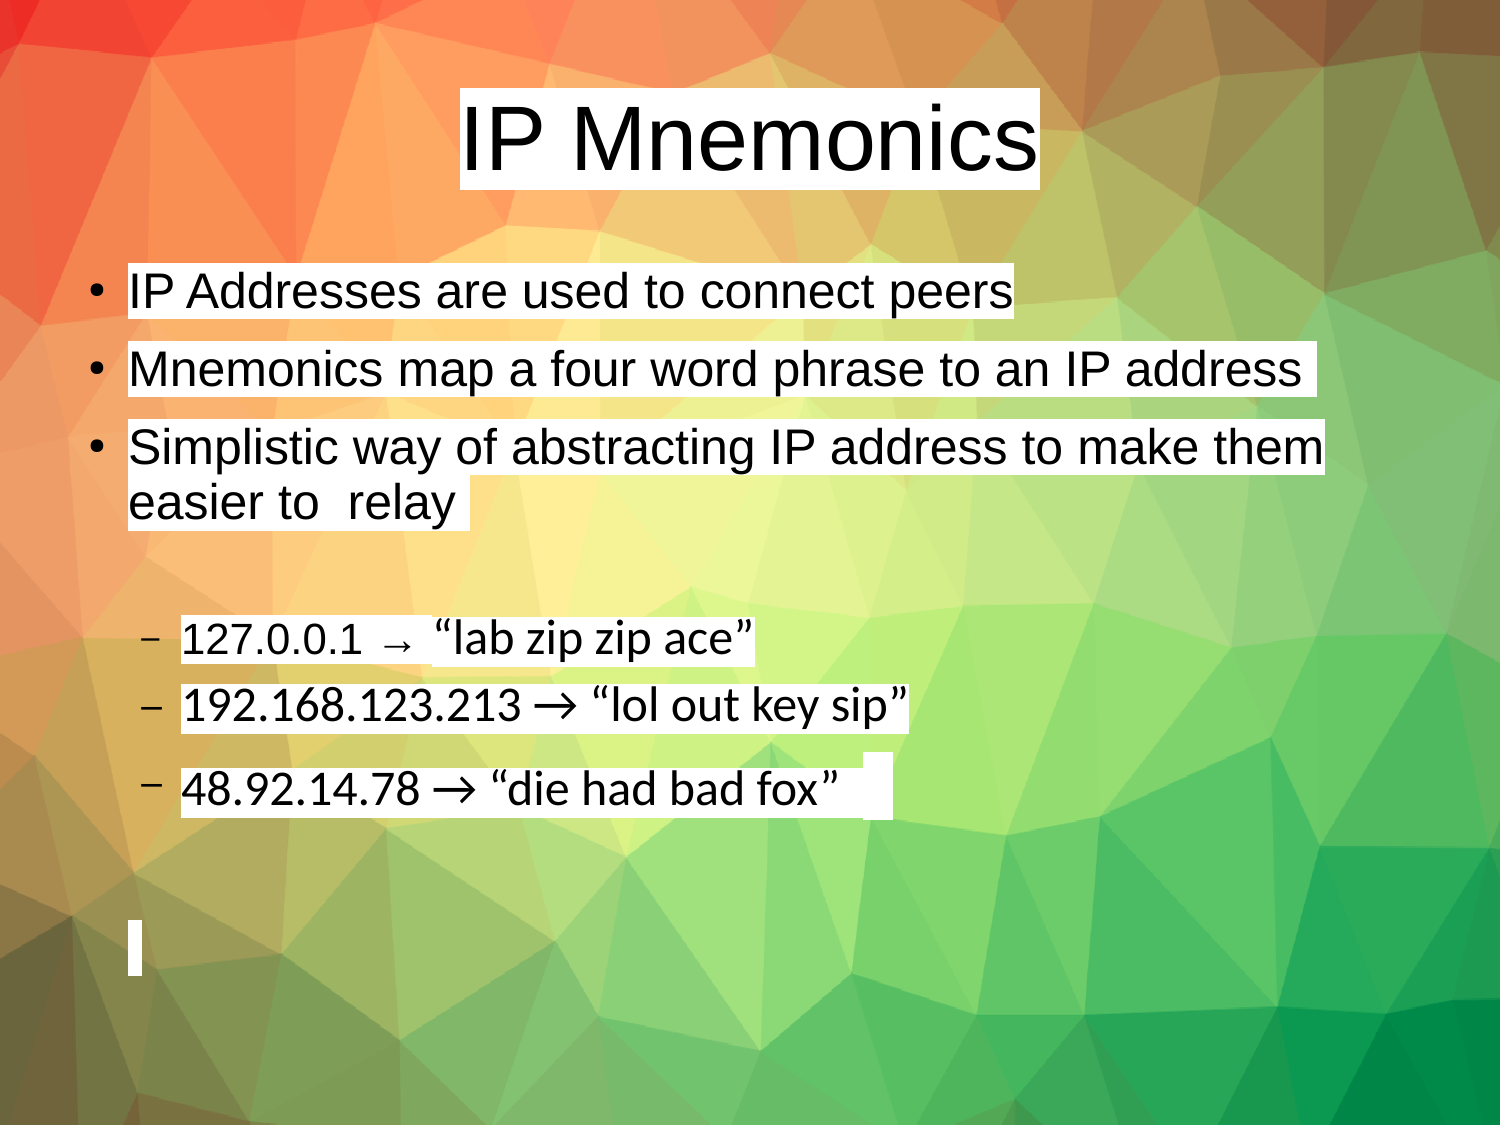

# IP Mnemonics
IP Addresses are used to connect peers
Mnemonics map a four word phrase to an IP address
Simplistic way of abstracting IP address to make them easier to relay
127.0.0.1 → “lab zip zip ace”
192.168.123.213 → “lol out key sip”
48.92.14.78 → “die had bad fox”